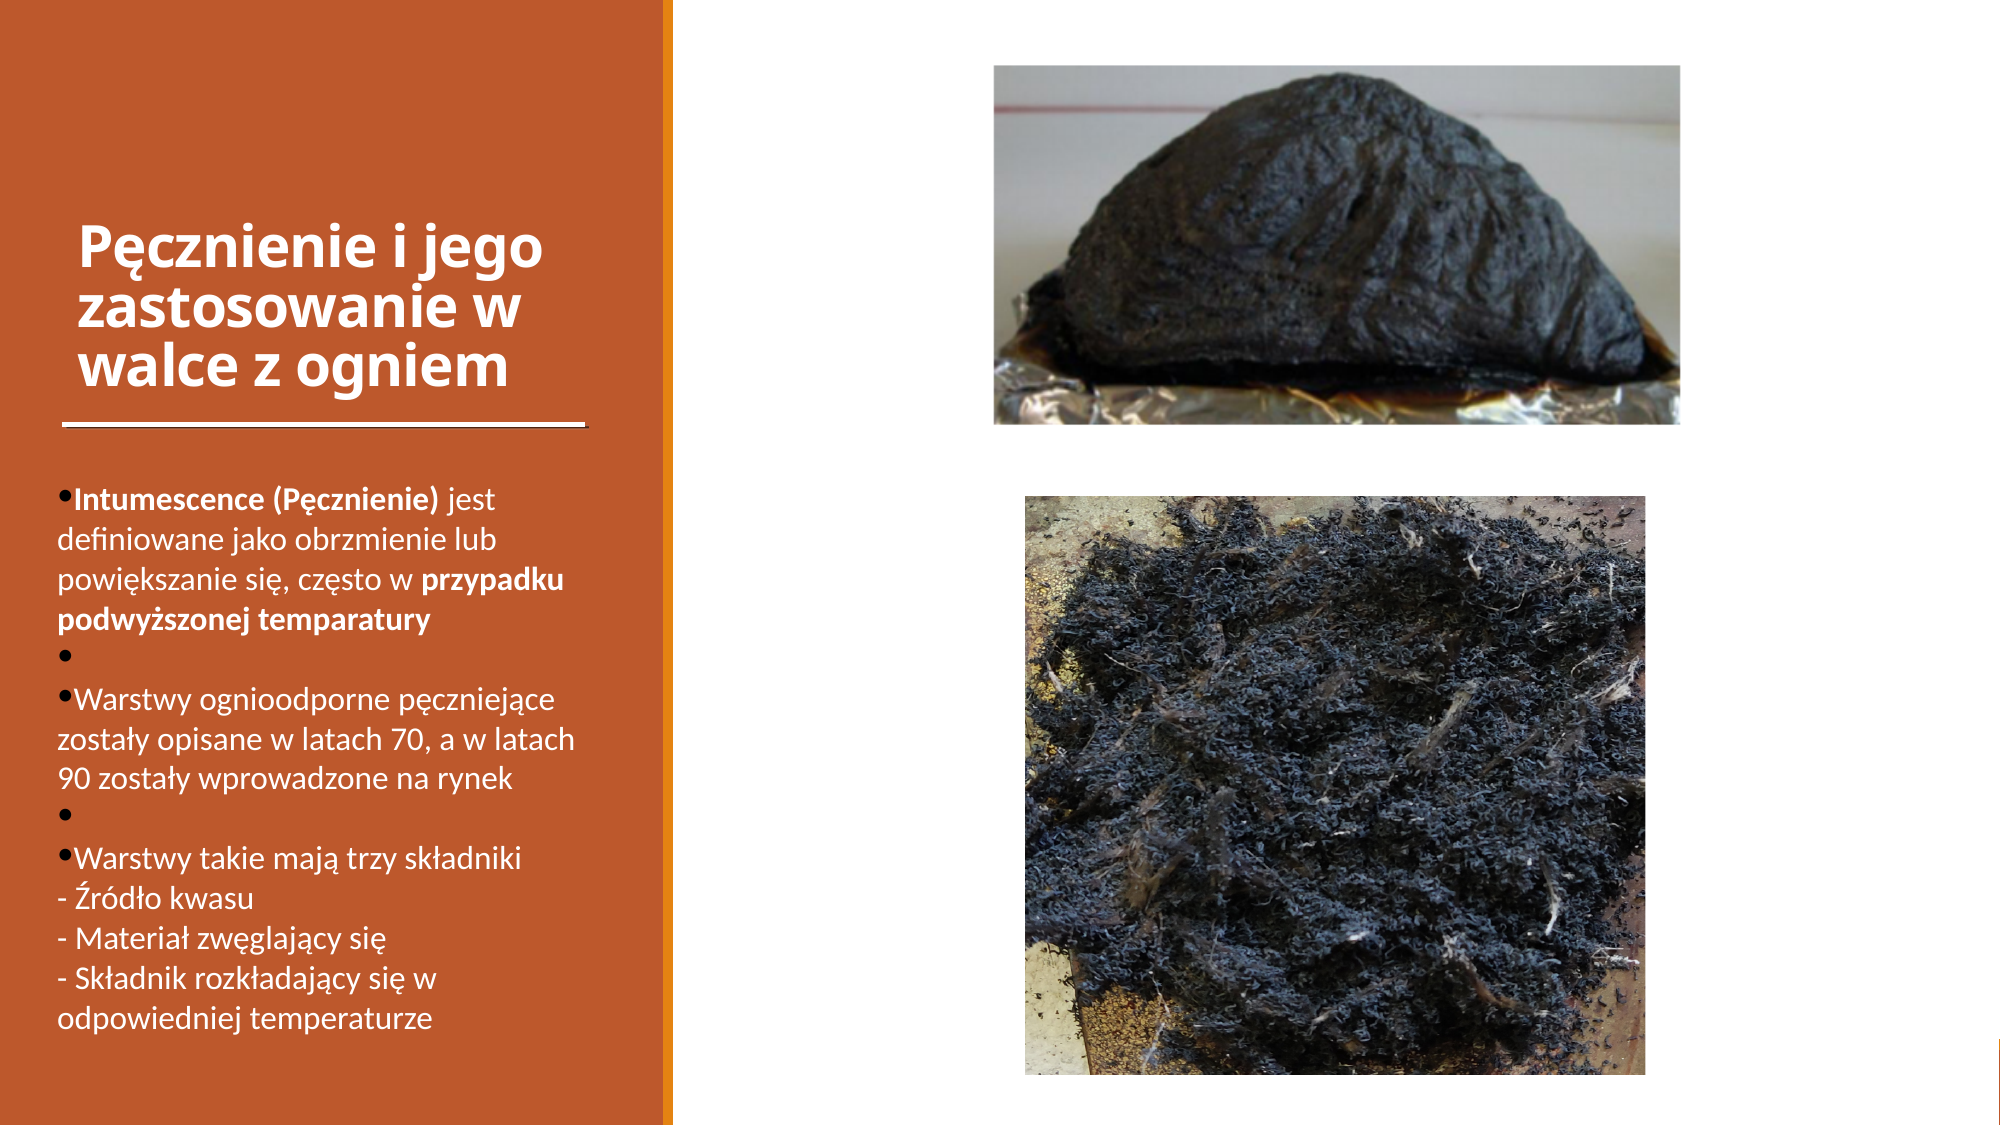

# Pęcznienie i jego zastosowanie w walce z ogniem
Intumescence (Pęcznienie) jest definiowane jako obrzmienie lub powiększanie się, często w przypadku podwyższonej temparatury
Warstwy ognioodporne pęczniejące  zostały opisane w latach 70, a w latach 90 zostały wprowadzone na rynek
Warstwy takie mają trzy składniki
- Źródło kwasu
- Materiał zwęglający się
- Składnik rozkładający się w odpowiedniej temperaturze